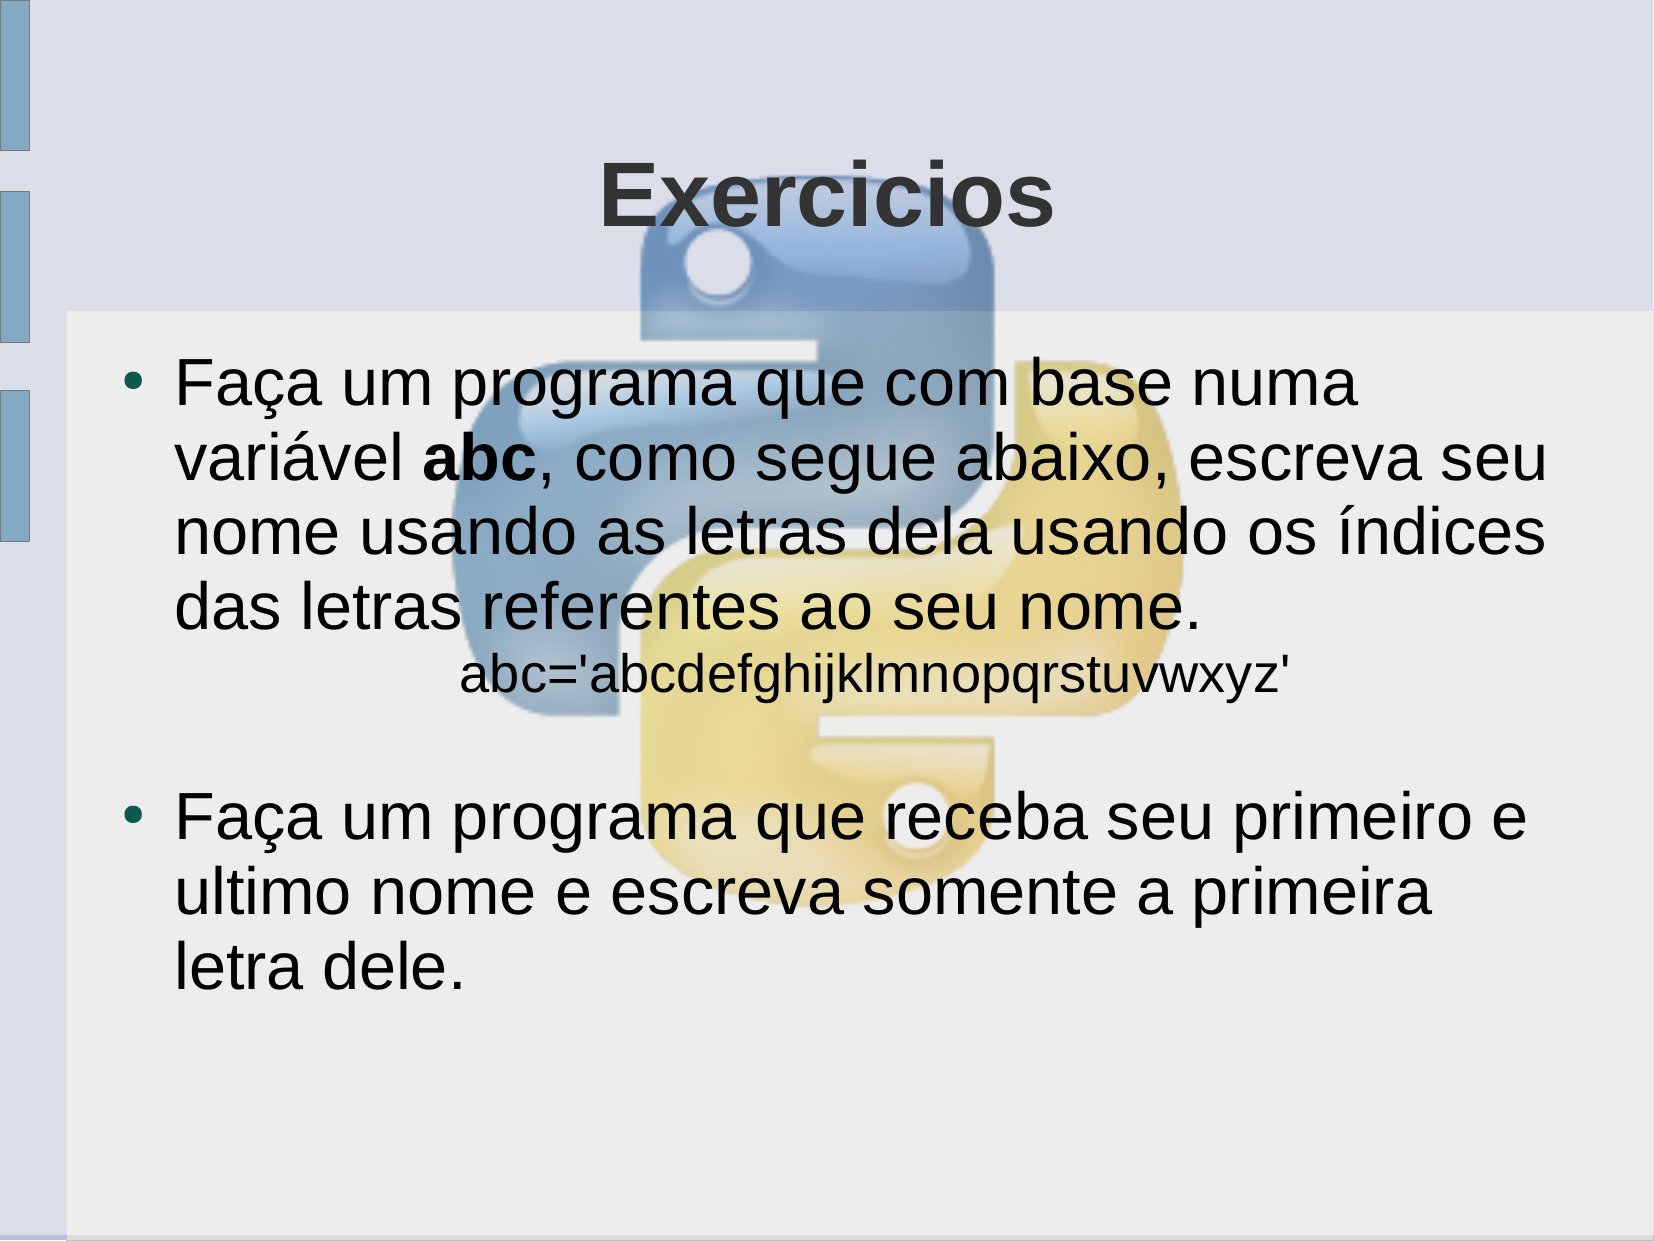

# Exercicios
Faça um programa que com base numa variável abc, como segue abaixo, escreva seu nome usando as letras dela usando os índices das letras referentes ao seu nome.
abc='abcdefghijklmnopqrstuvwxyz'
Faça um programa que receba seu primeiro e ultimo nome e escreva somente a primeira letra dele.